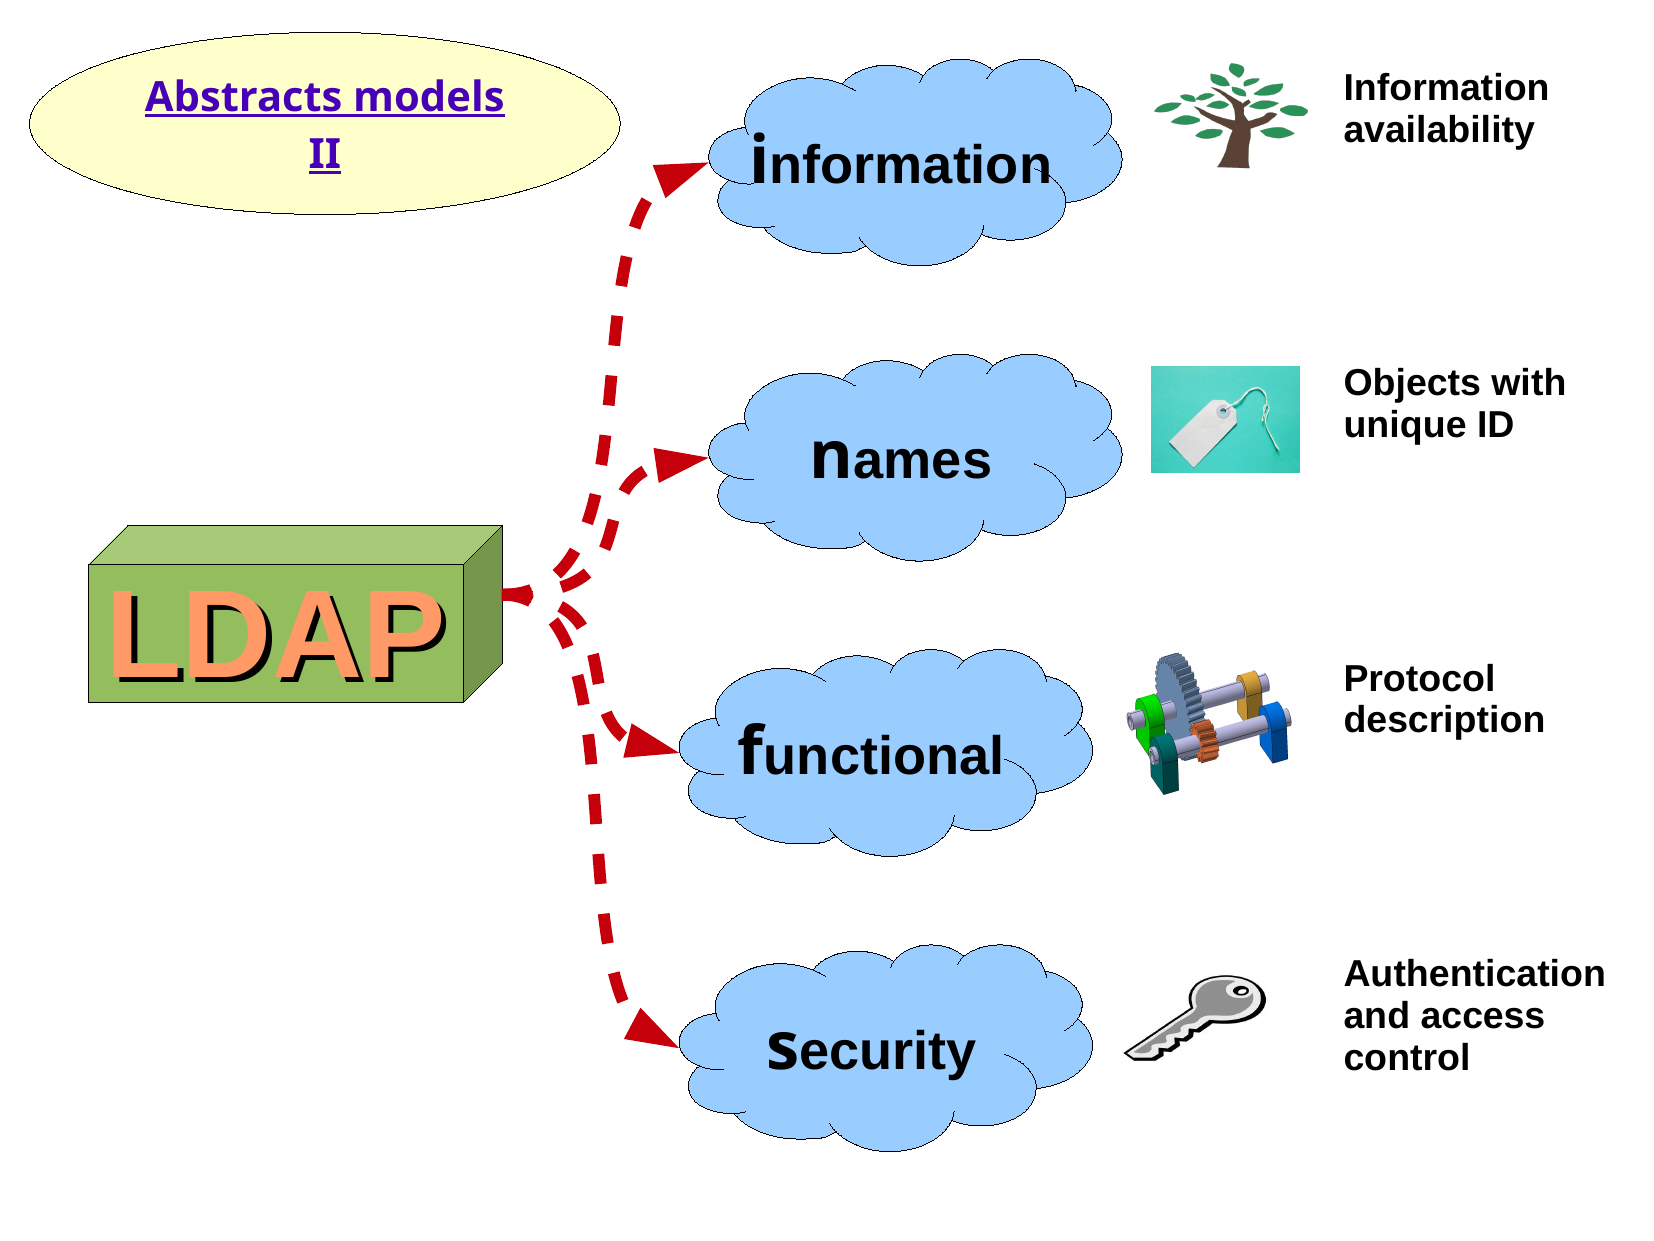

Abstracts models II
information
Information availability
names
Objects with unique ID
LDAP
functional
Protocol description
security
Authentication and access control